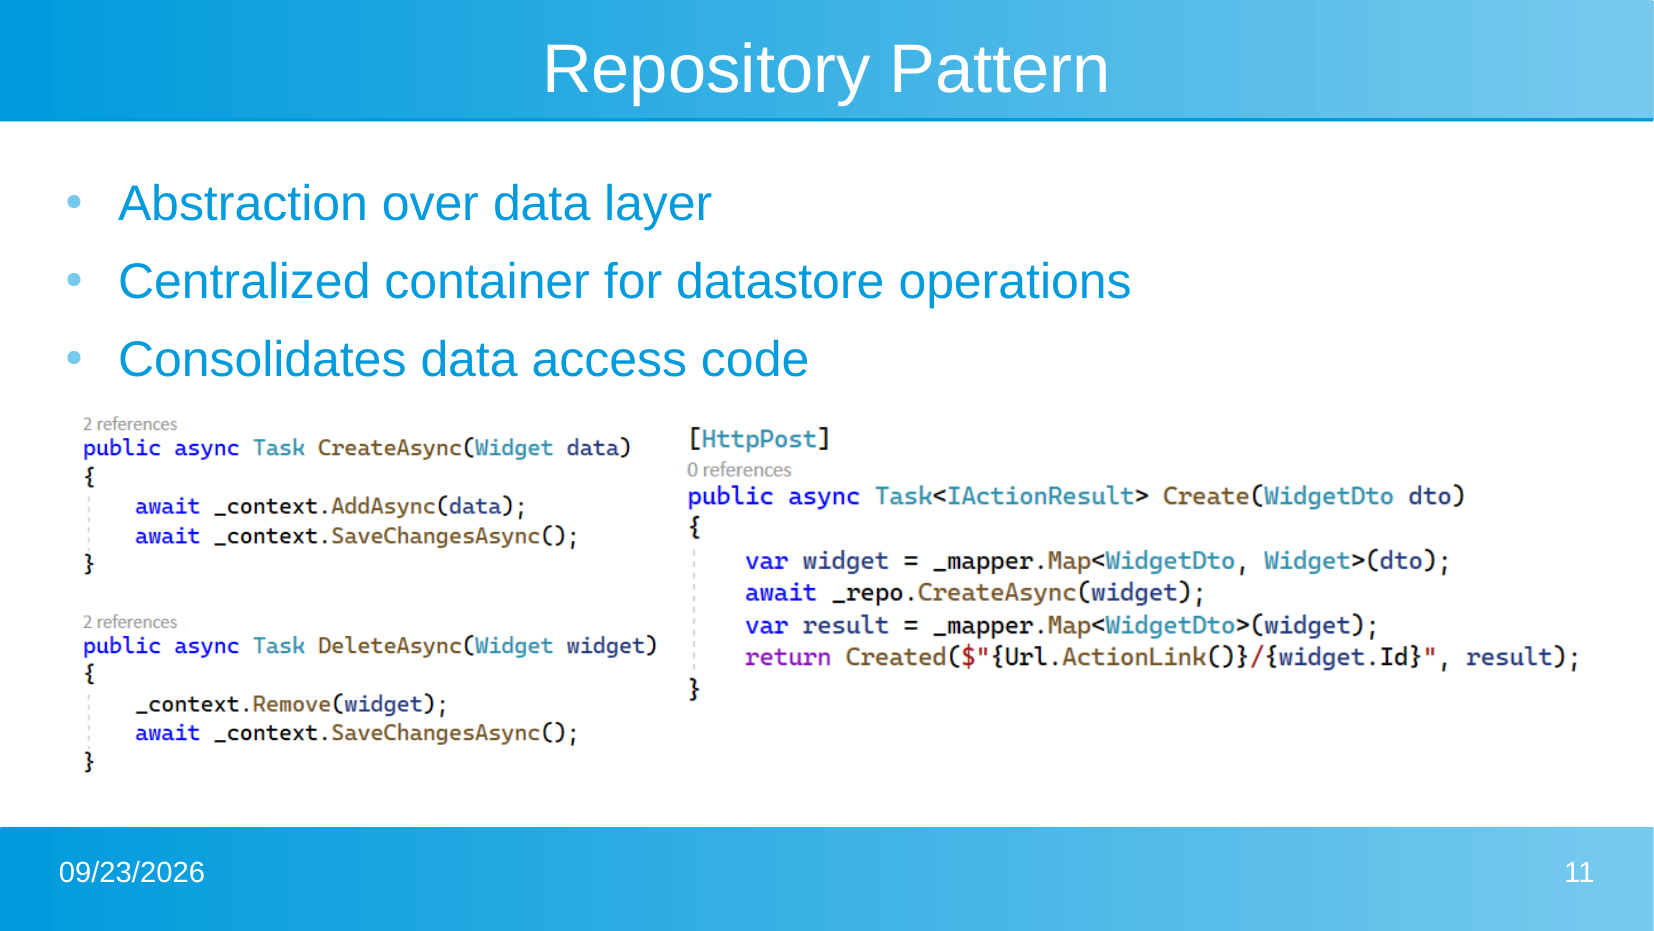

# Repository Pattern
Abstraction over data layer
Centralized container for datastore operations
Consolidates data access code
11